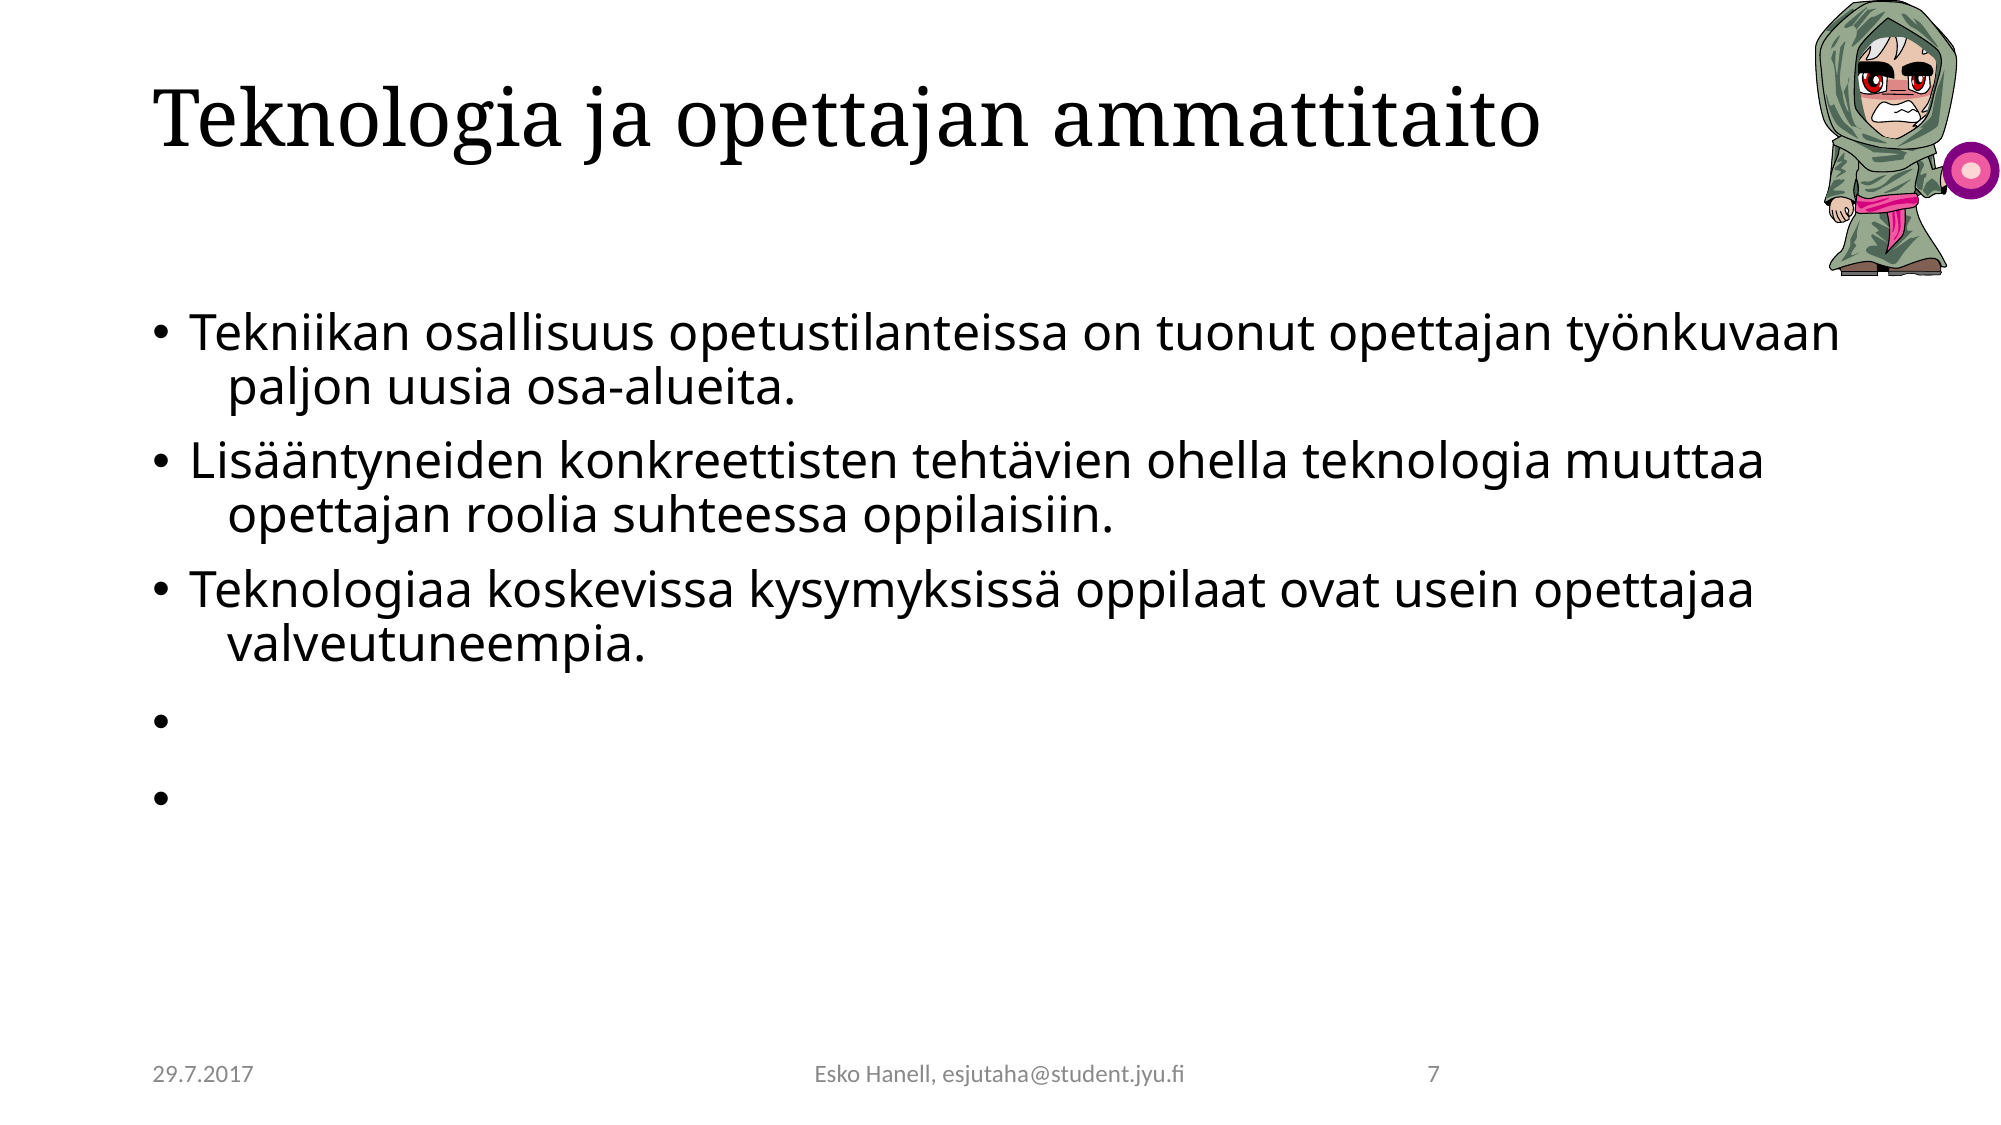

# Teknologia ja opettajan ammattitaito
Tekniikan osallisuus opetustilanteissa on tuonut opettajan työnkuvaan paljon uusia osa-alueita.
Lisääntyneiden konkreettisten tehtävien ohella teknologia muuttaa opettajan roolia suhteessa oppilaisiin.
Teknologiaa koskevissa kysymyksissä oppilaat ovat usein opettajaa valveutuneempia.
29.7.2017
Esko Hanell, esjutaha@student.jyu.fi